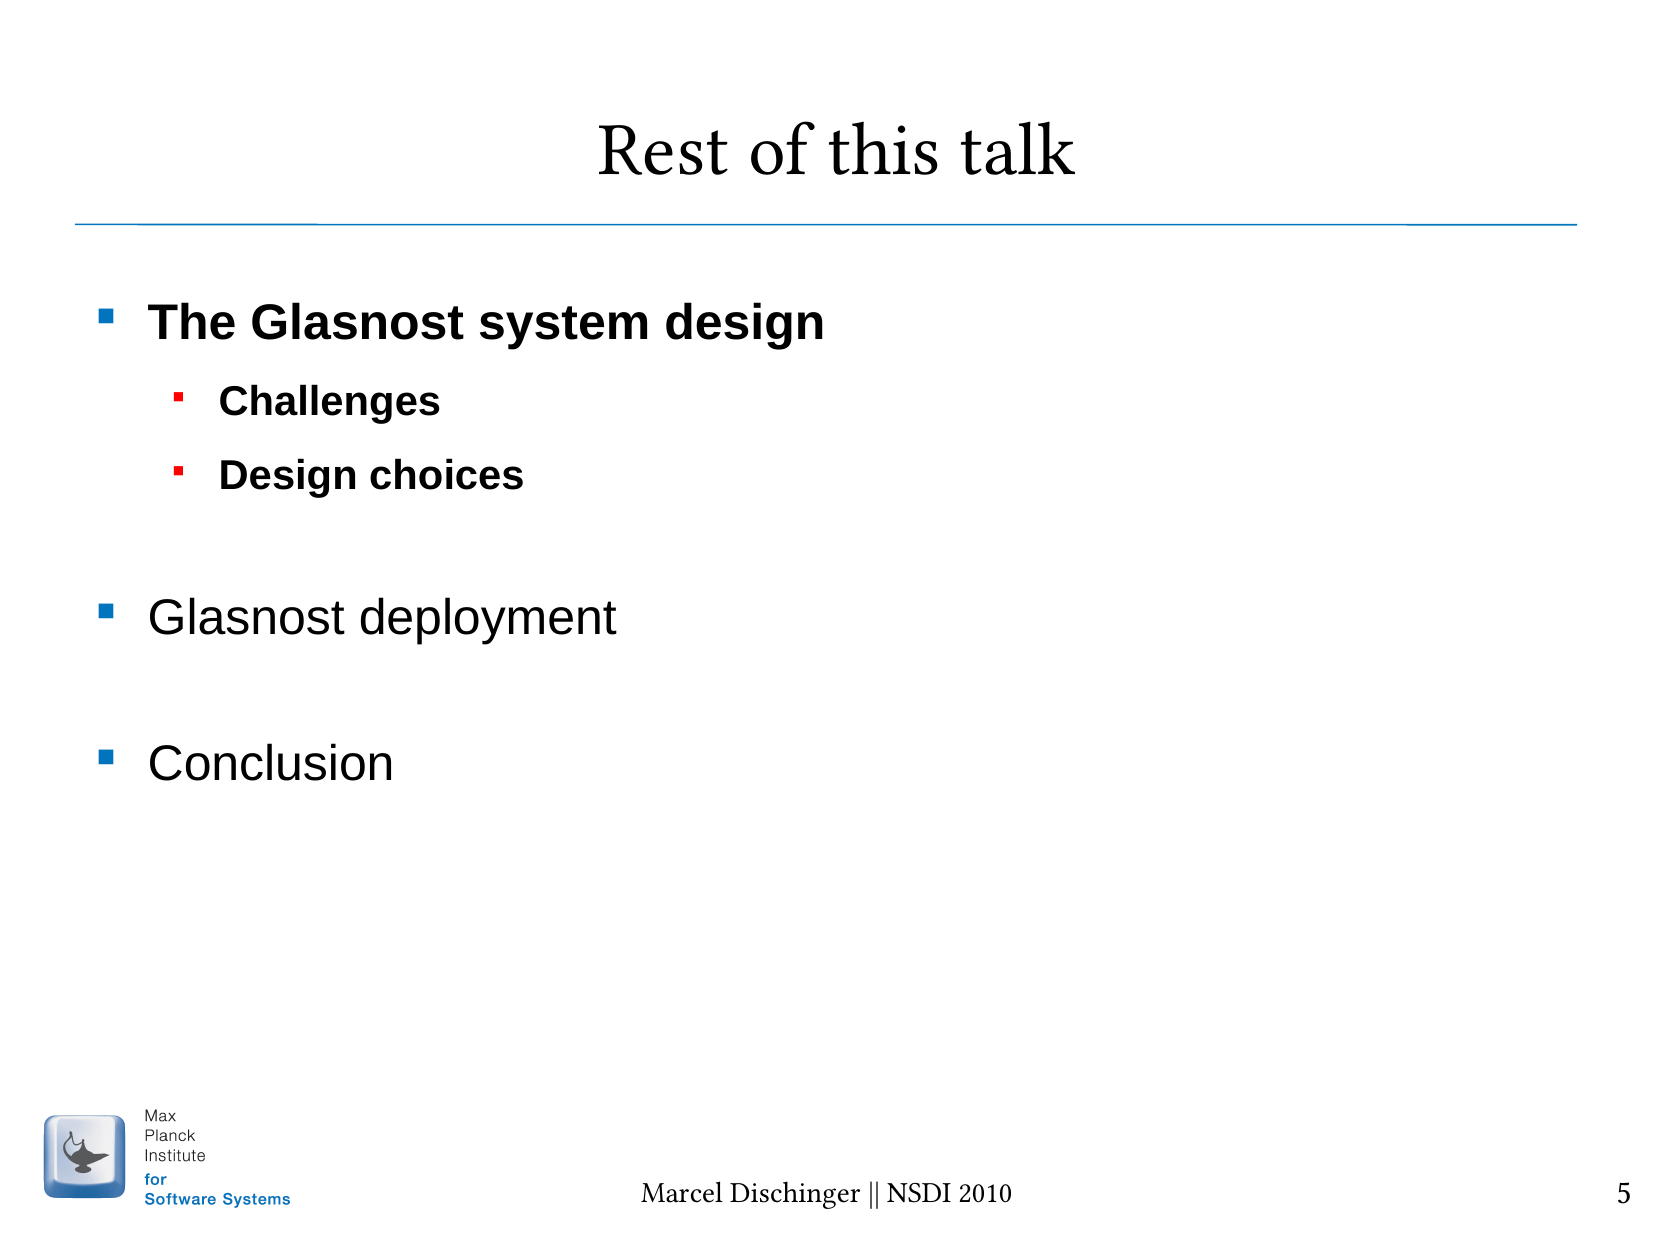

# Rest of this talk
The Glasnost system design
Challenges
Design choices
Glasnost deployment
Conclusion